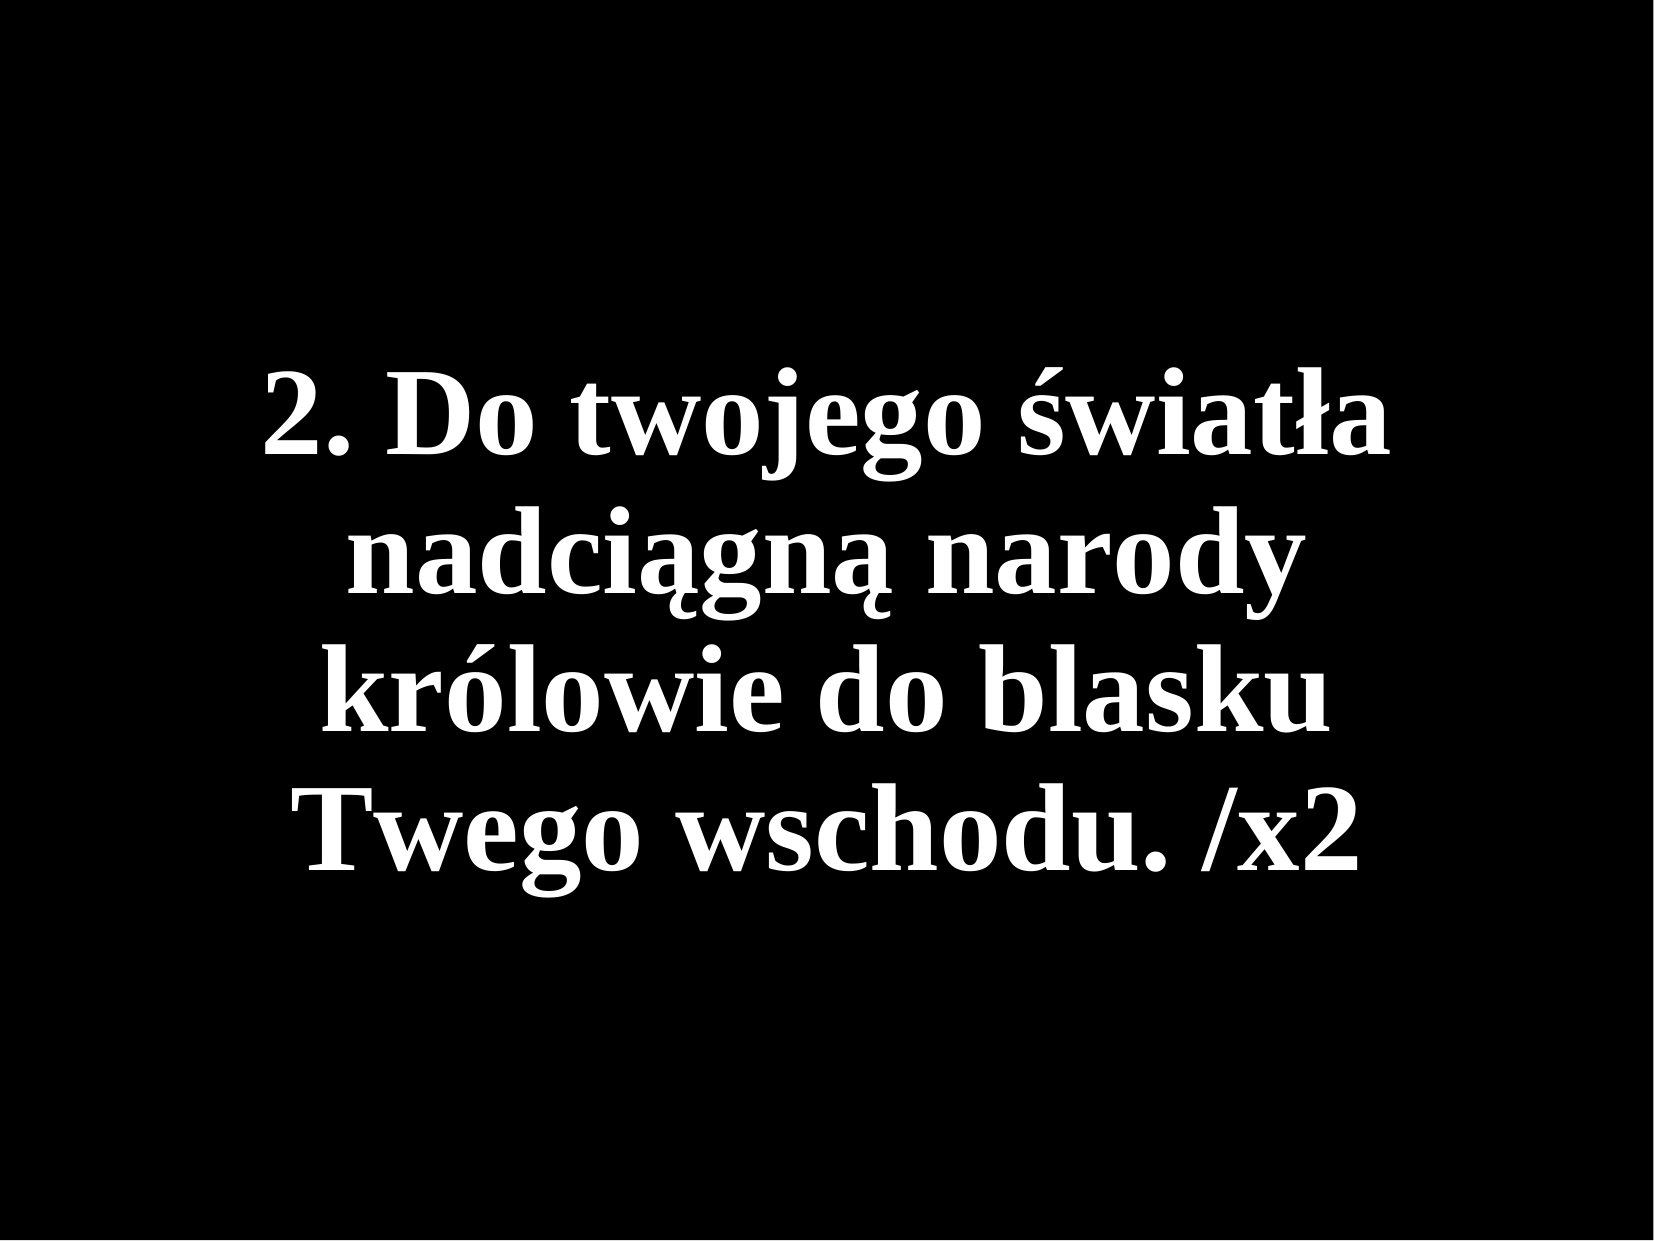

# 2. Do twojego światła nadciągną narody królowie do blasku Twego wschodu. /x2